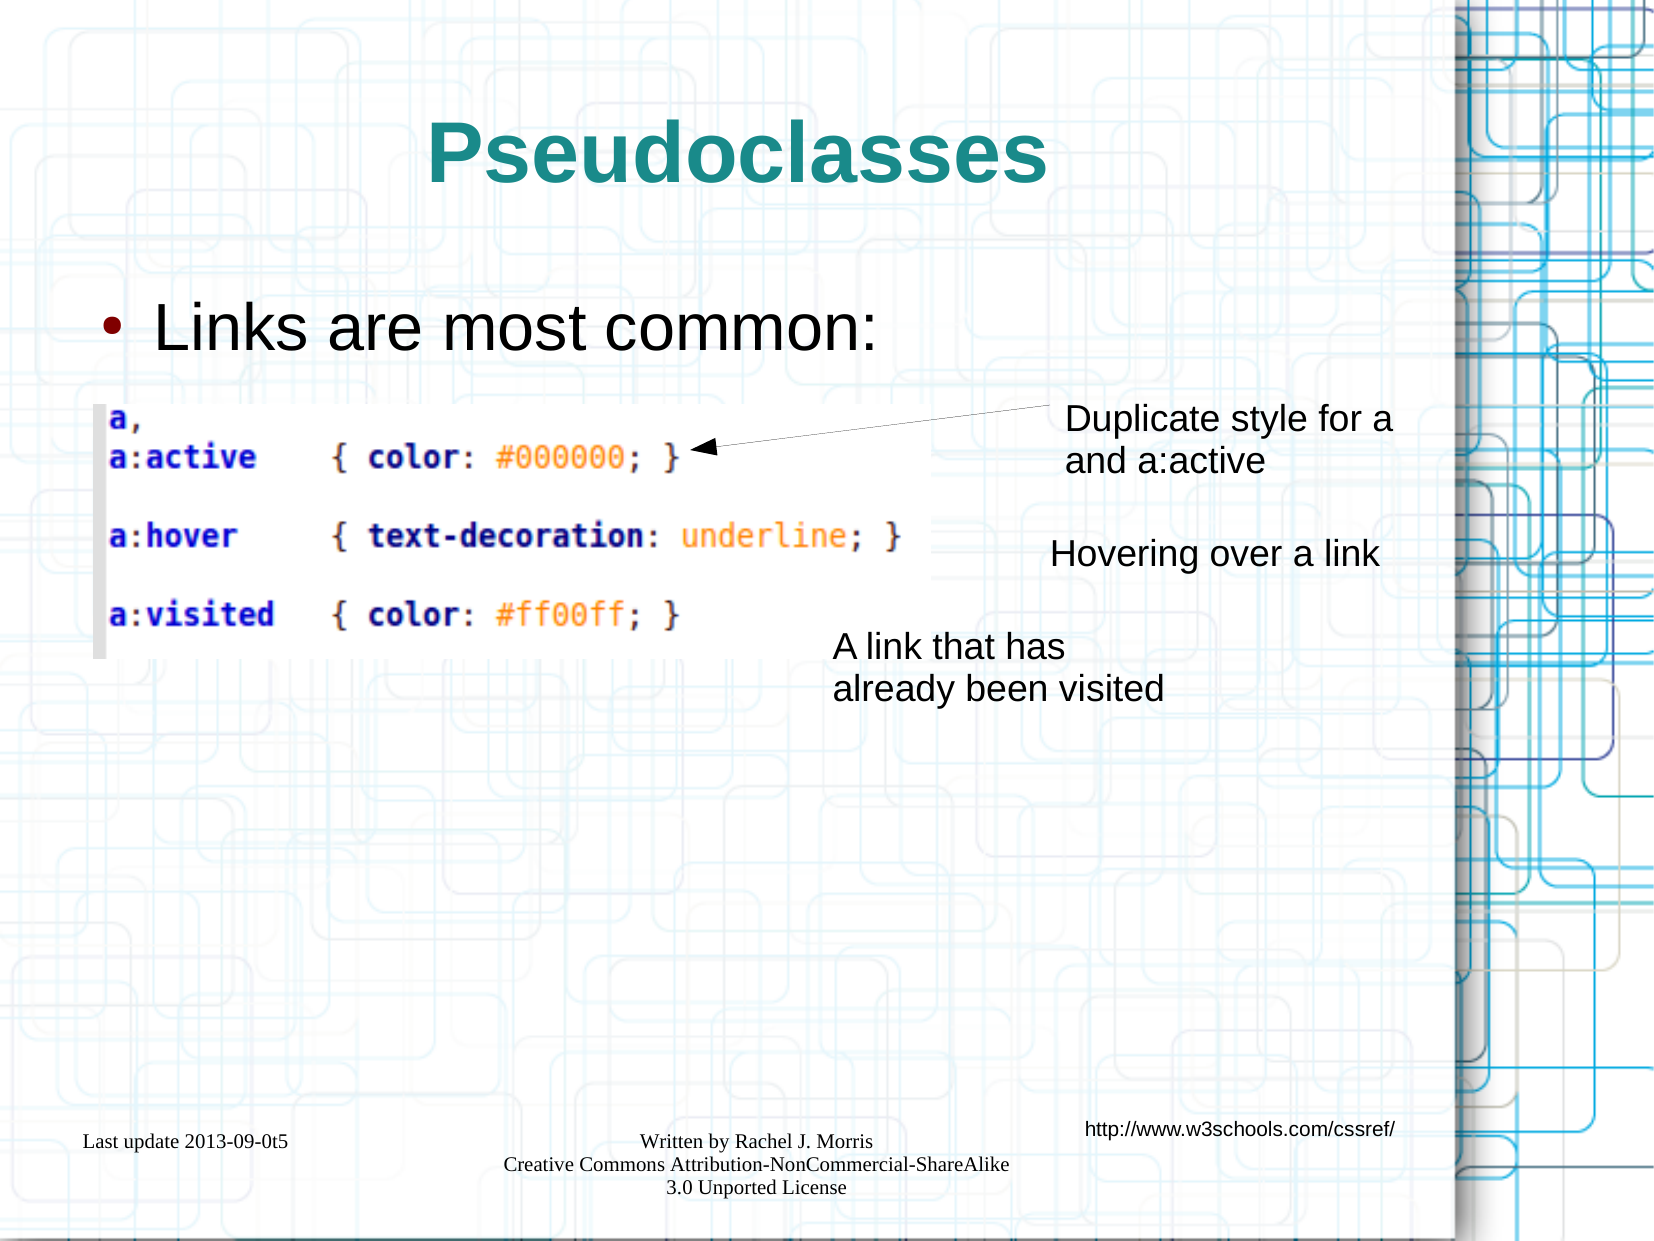

# Pseudoclasses
Links are most common:
Duplicate style for a and a:active
Hovering over a link
A link that has already been visited
http://www.w3schools.com/cssref/